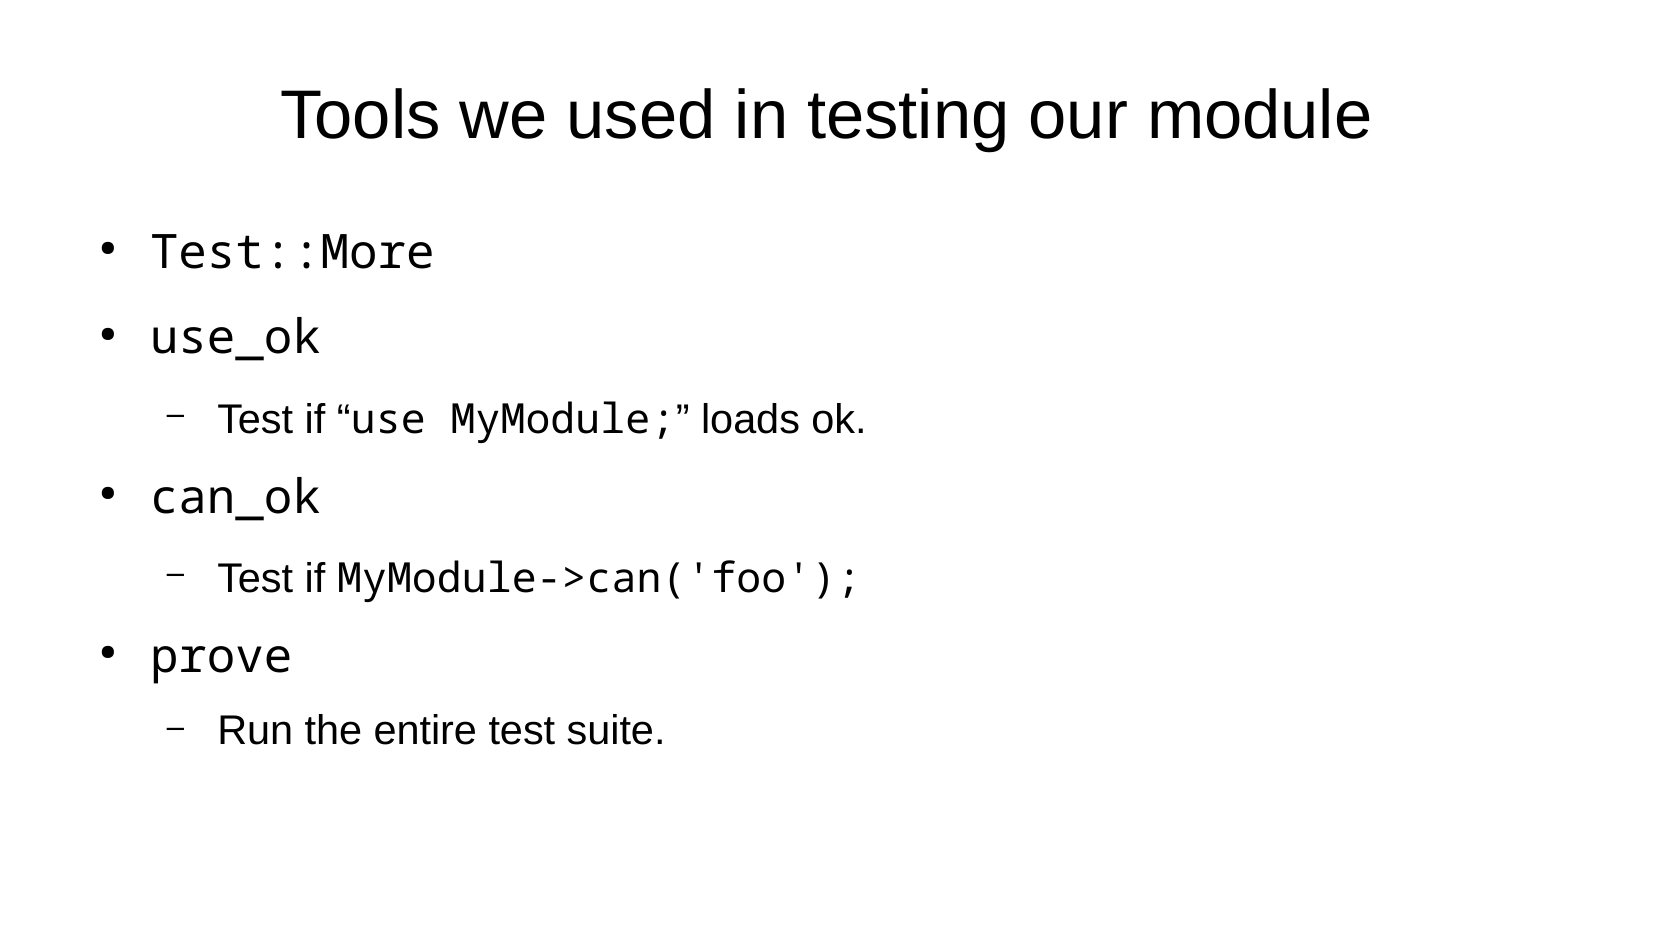

# Tools we used in testing our module
Test::More
use_ok
Test if “use MyModule;” loads ok.
can_ok
Test if MyModule->can('foo');
prove
Run the entire test suite.